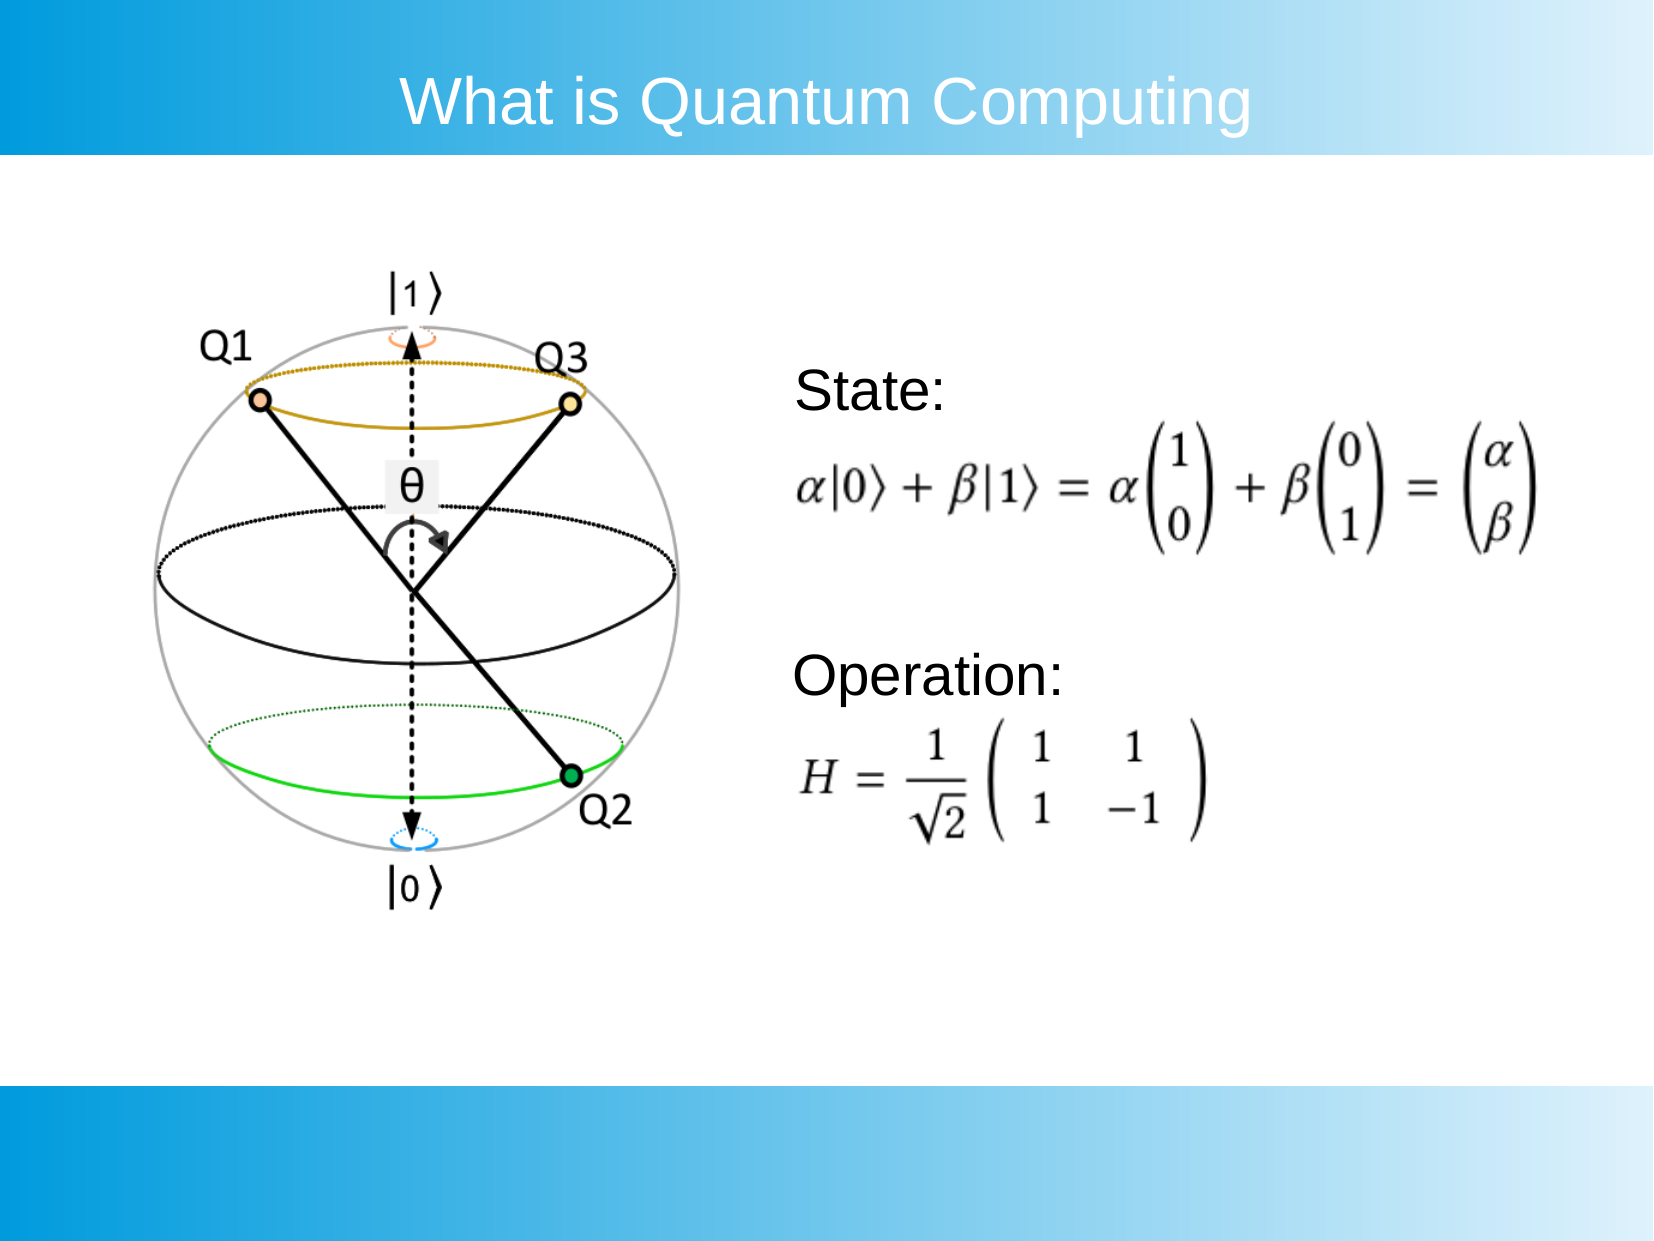

# What is Quantum Computing
State:
Operation: